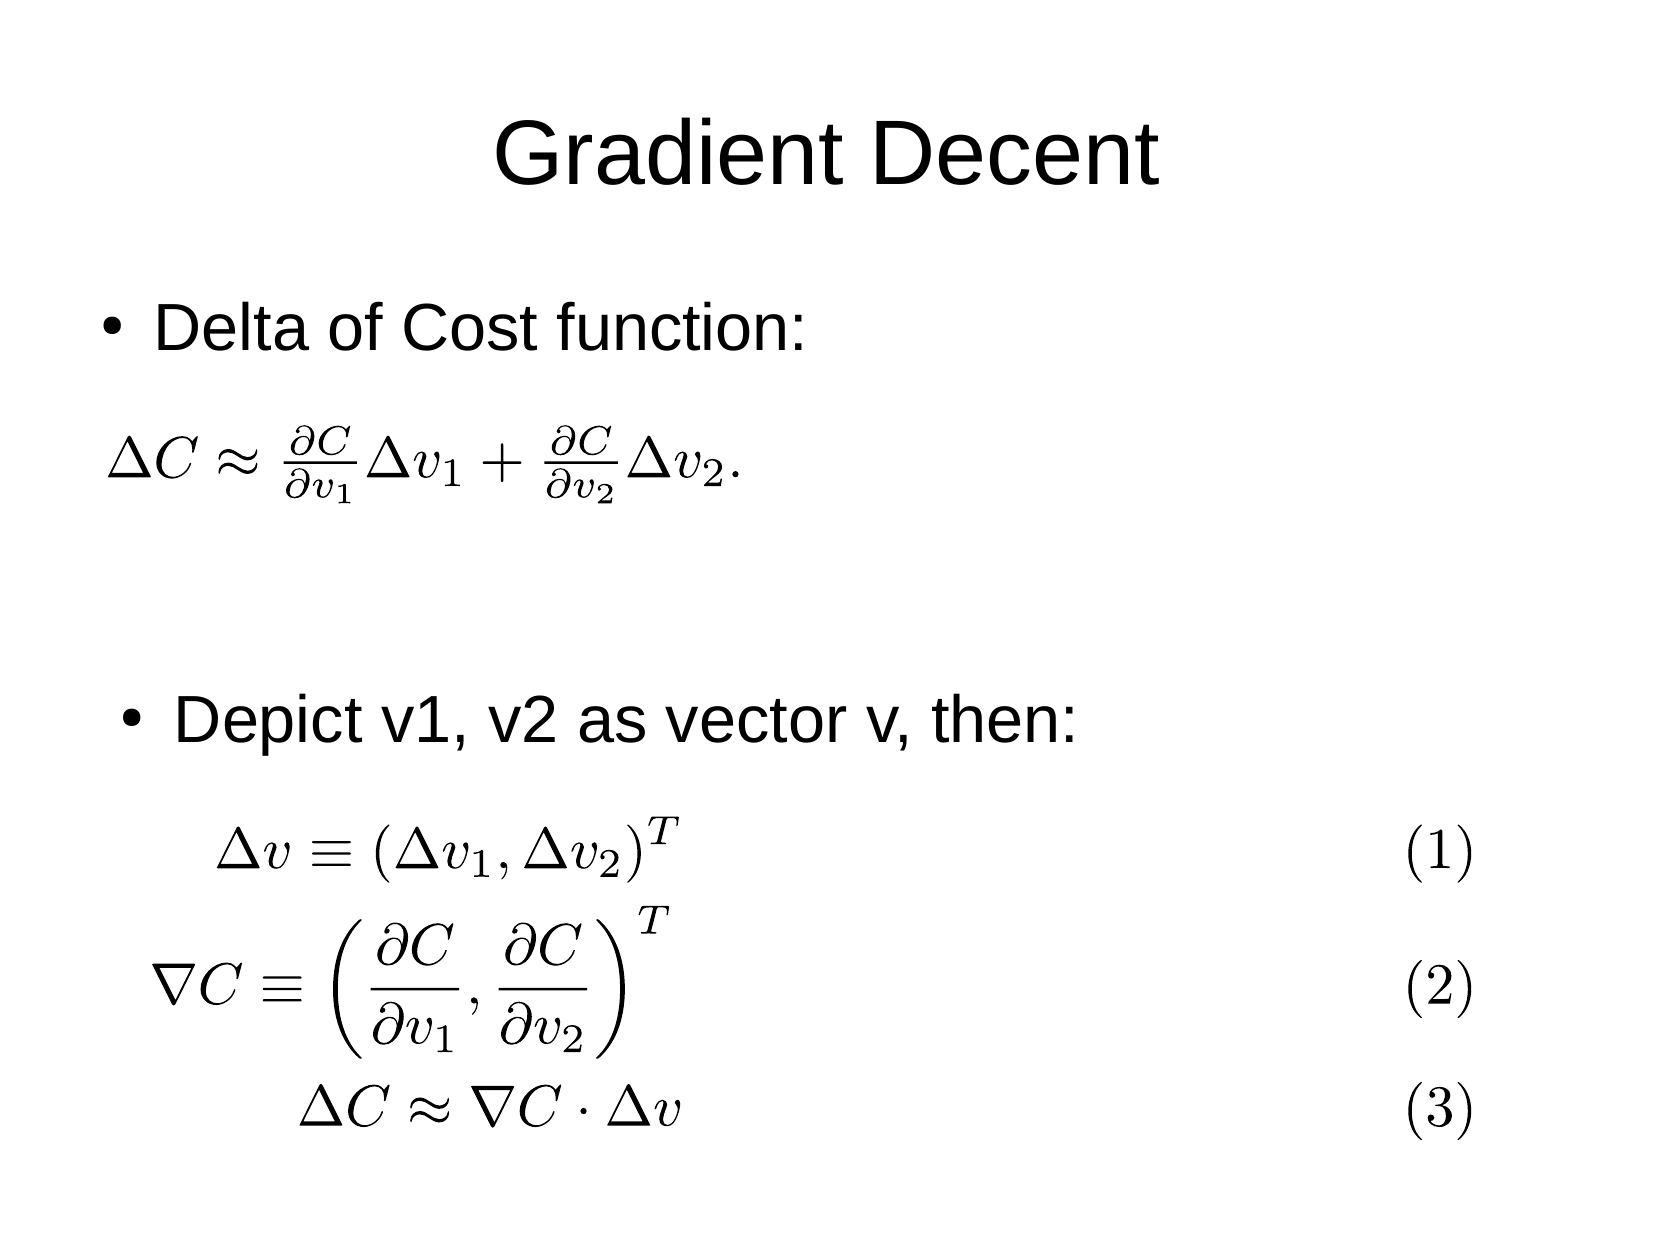

# Gradient Decent
Delta of Cost function:
 Depict v1, v2 as vector v, then: